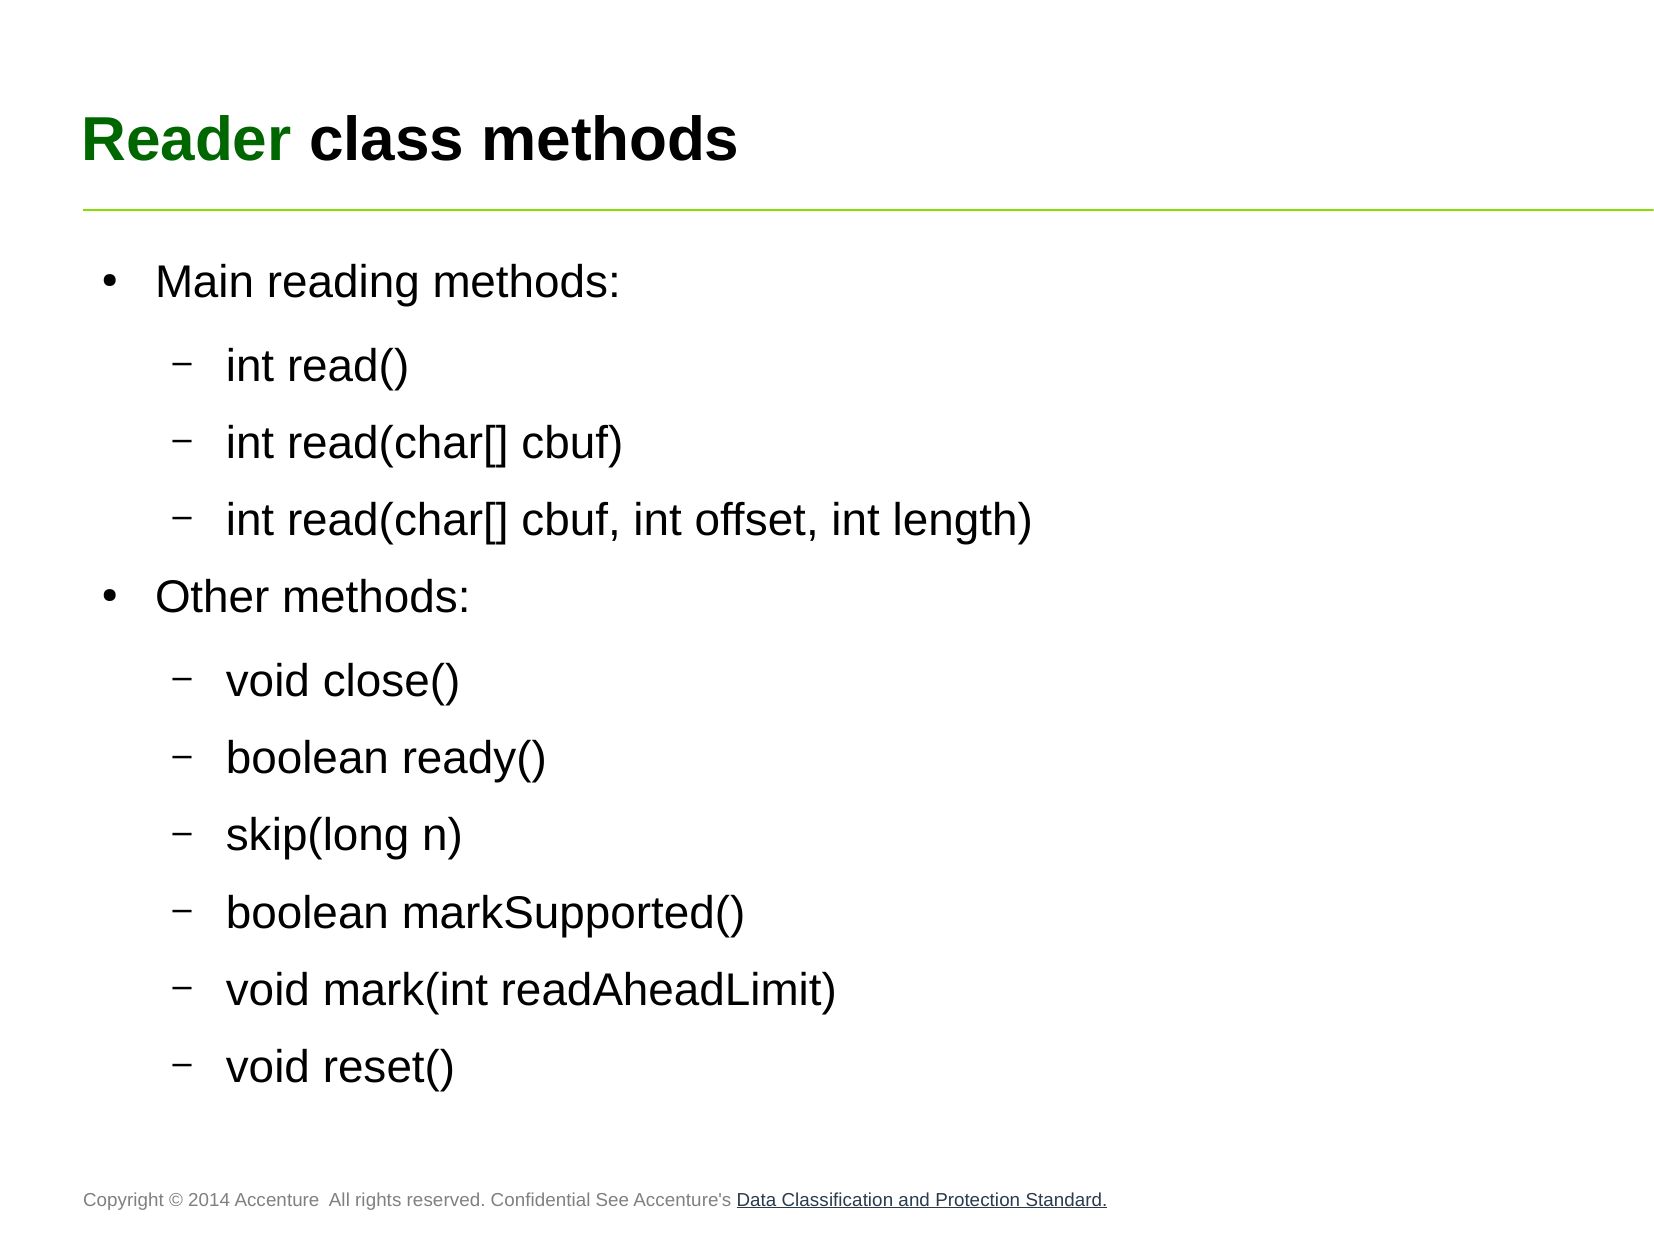

# Reader class methods
Main reading methods:
int read()
int read(char[] cbuf)
int read(char[] cbuf, int offset, int length)
Other methods:
void close()
boolean ready()
skip(long n)
boolean markSupported()
void mark(int readAheadLimit)
void reset()